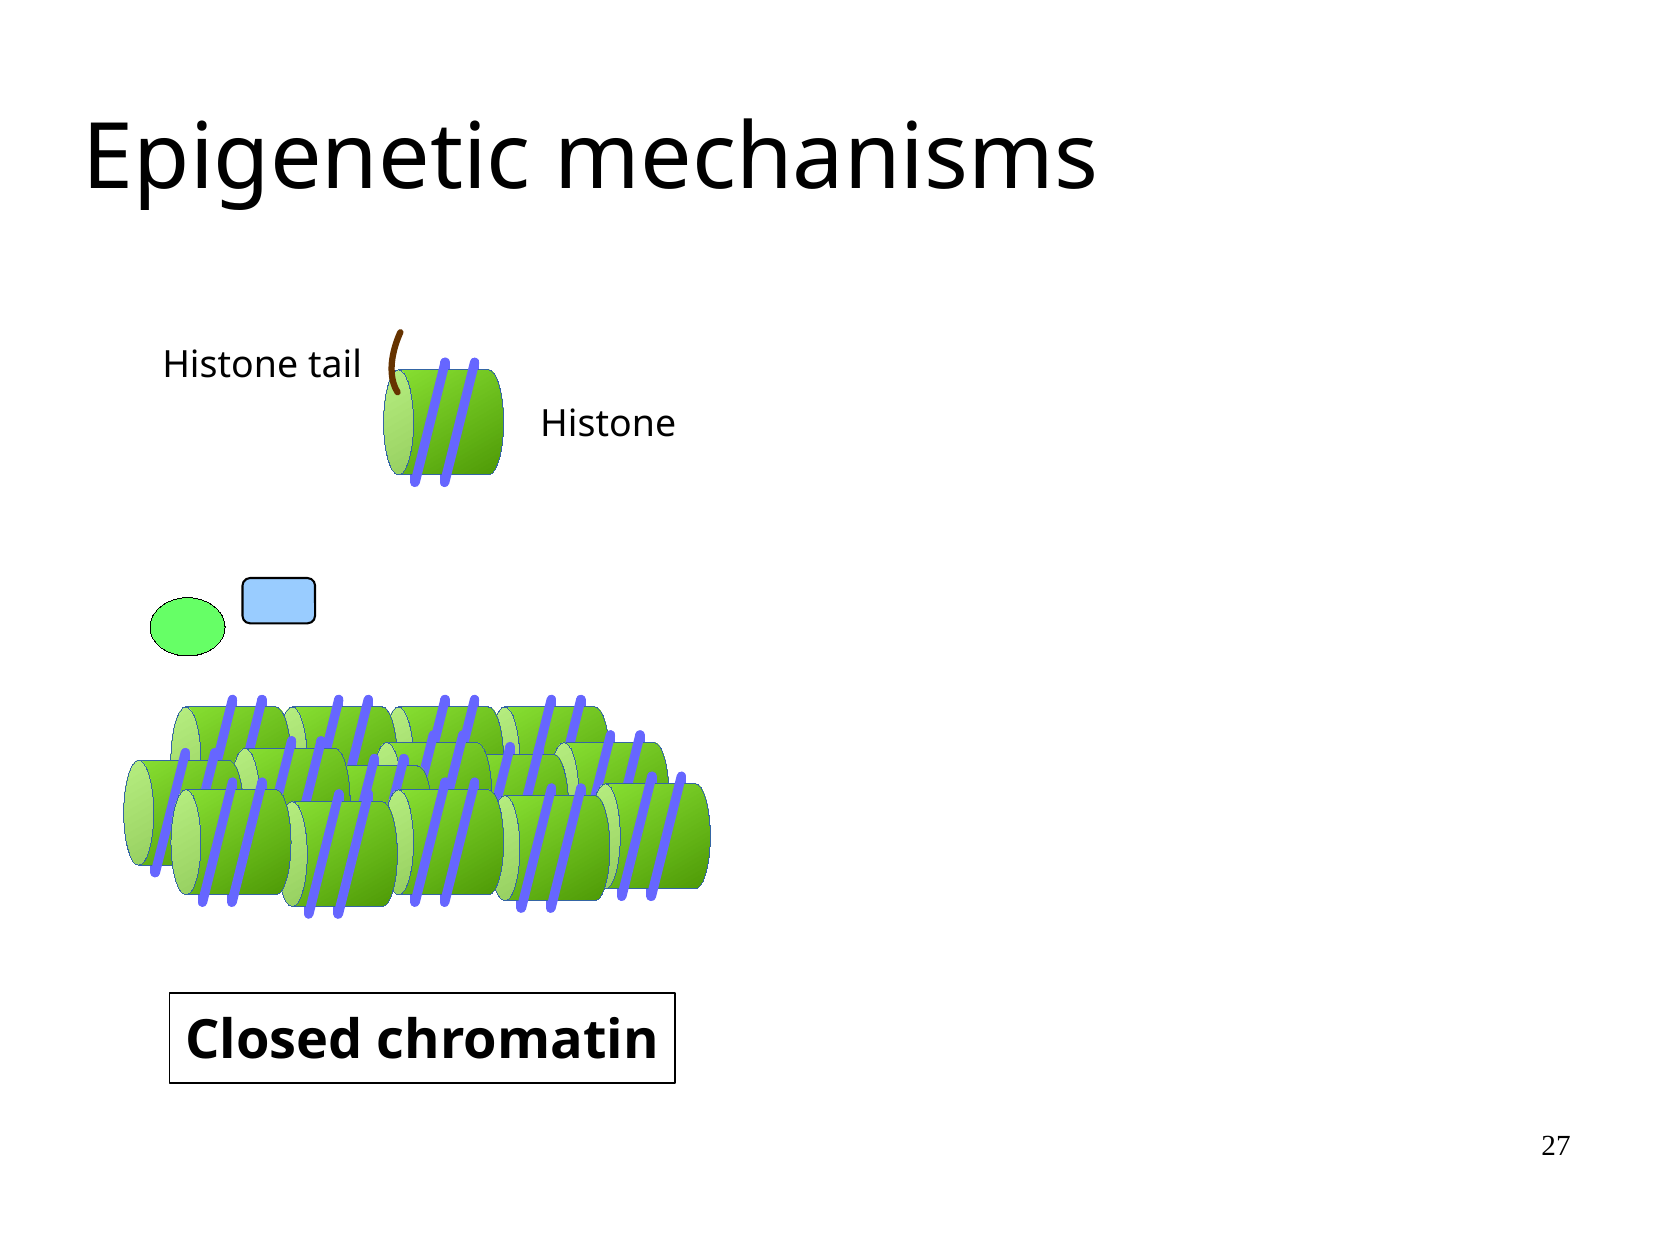

# Epigenetic mechanisms
Histone tail
Histone
Closed chromatin
27